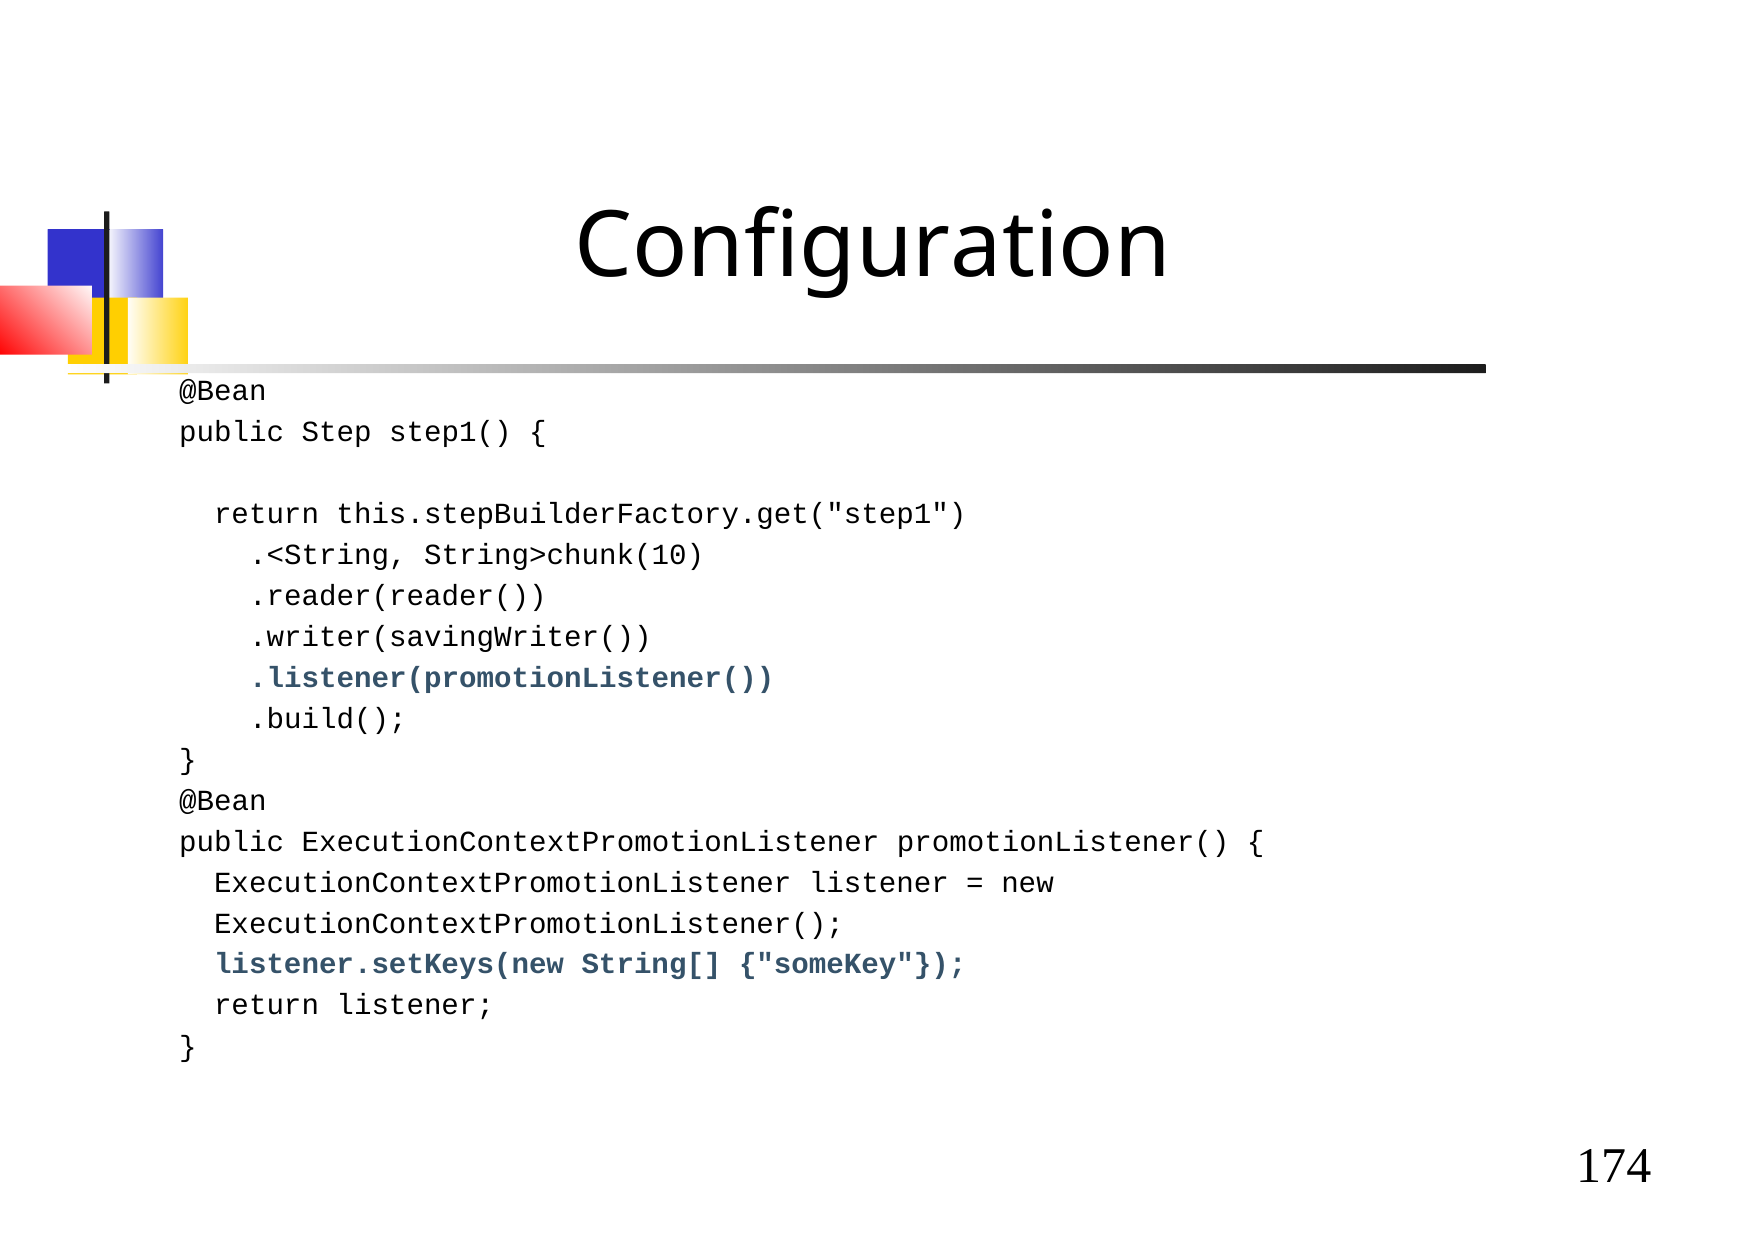

# Configuration
@Bean
public Step step1() {
 return this.stepBuilderFactory.get("step1")
 .<String, String>chunk(10)
 .reader(reader())
 .writer(savingWriter())
 .listener(promotionListener())
 .build();
}
@Bean
public ExecutionContextPromotionListener promotionListener() {
 ExecutionContextPromotionListener listener = new
 ExecutionContextPromotionListener();
 listener.setKeys(new String[] {"someKey"});
 return listener;
}